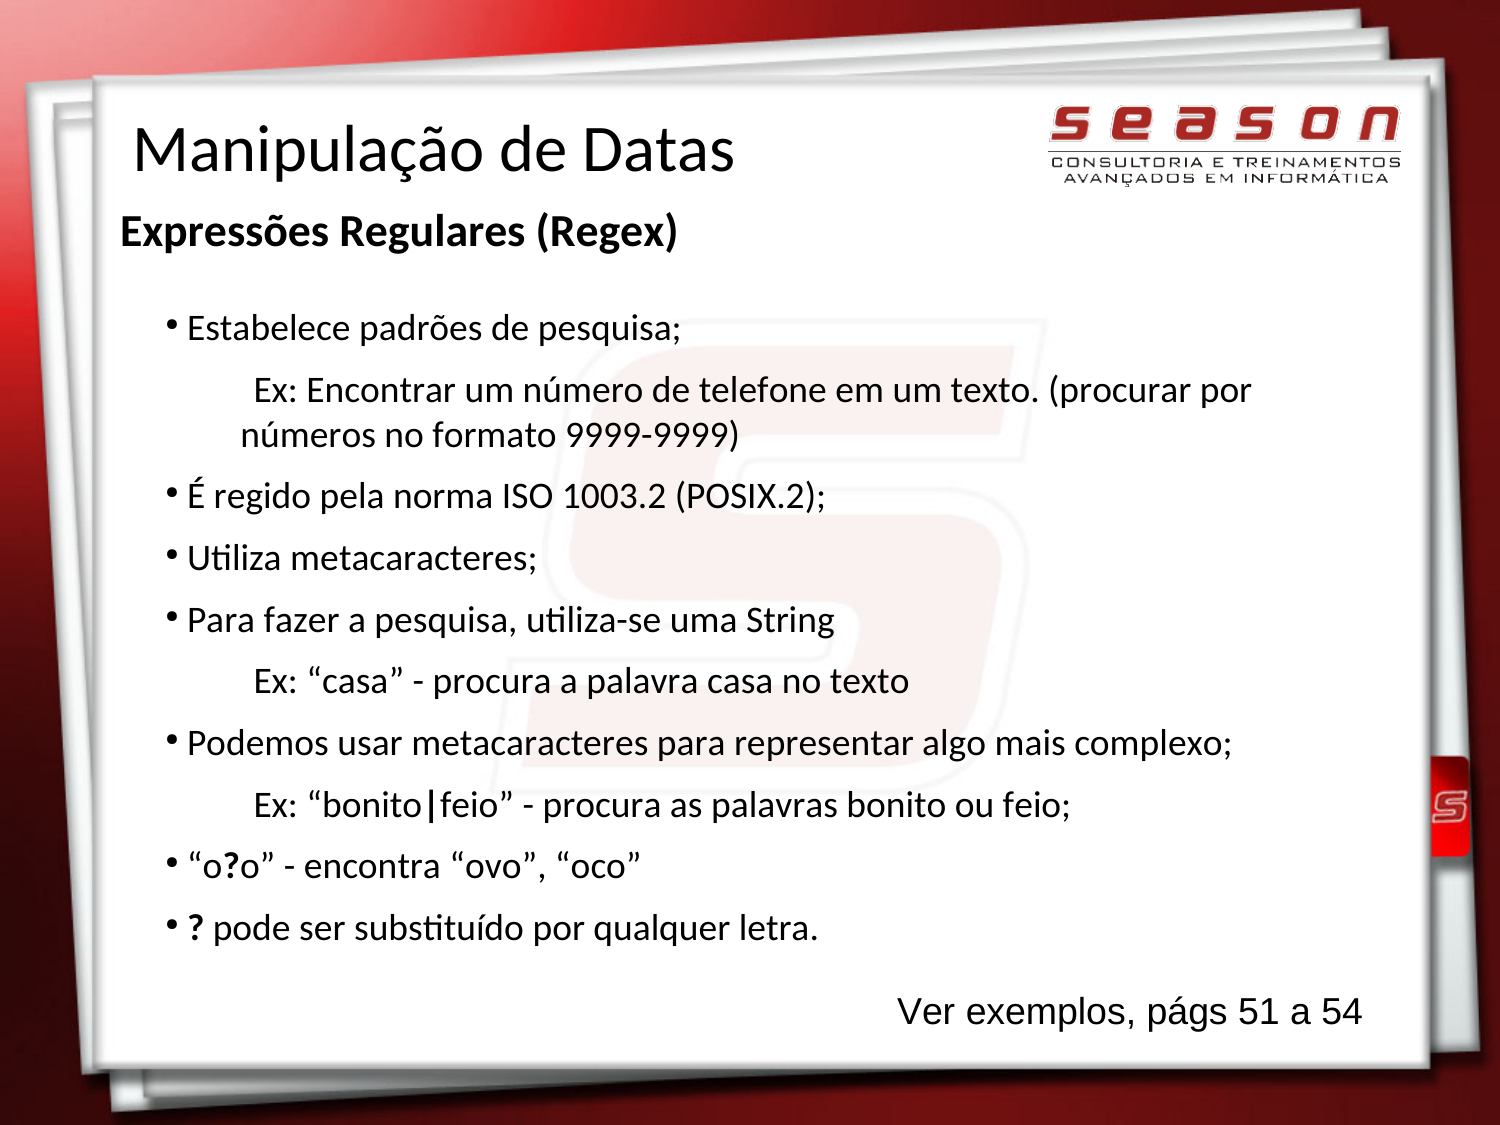

# Manipulação de Datas
Expressões Regulares (Regex)
 Estabelece padrões de pesquisa;
Ex: Encontrar um número de telefone em um texto. (procurar por números no formato 9999-9999)
 É regido pela norma ISO 1003.2 (POSIX.2);
 Utiliza metacaracteres;
 Para fazer a pesquisa, utiliza-se uma String
Ex: “casa” - procura a palavra casa no texto
 Podemos usar metacaracteres para representar algo mais complexo;
Ex: “bonito|feio” - procura as palavras bonito ou feio;
 “o?o” - encontra “ovo”, “oco”
 ? pode ser substituído por qualquer letra.
Ver exemplos, págs 51 a 54